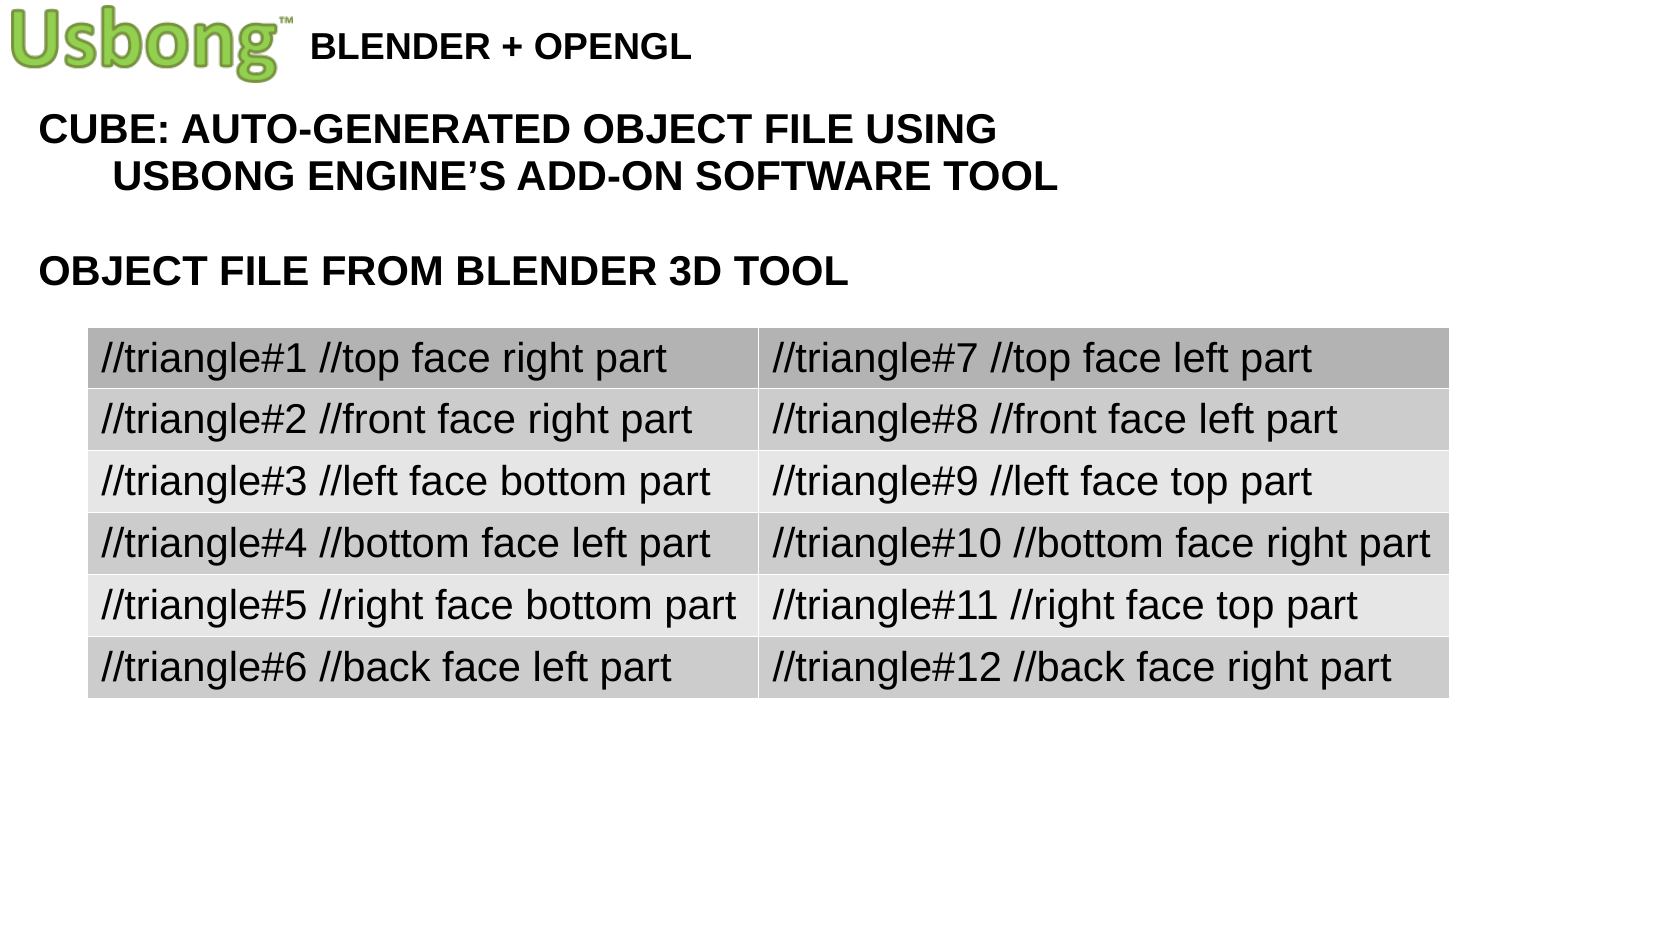

BLENDER + OPENGL
CUBE: AUTO-GENERATED OBJECT FILE USING 		USBONG ENGINE’S ADD-ON SOFTWARE TOOL
OBJECT FILE FROM BLENDER 3D TOOL
| //triangle#1 //top face right part | //triangle#7 //top face left part |
| --- | --- |
| //triangle#2 //front face right part | //triangle#8 //front face left part |
| //triangle#3 //left face bottom part | //triangle#9 //left face top part |
| //triangle#4 //bottom face left part | //triangle#10 //bottom face right part |
| //triangle#5 //right face bottom part | //triangle#11 //right face top part |
| //triangle#6 //back face left part | //triangle#12 //back face right part |